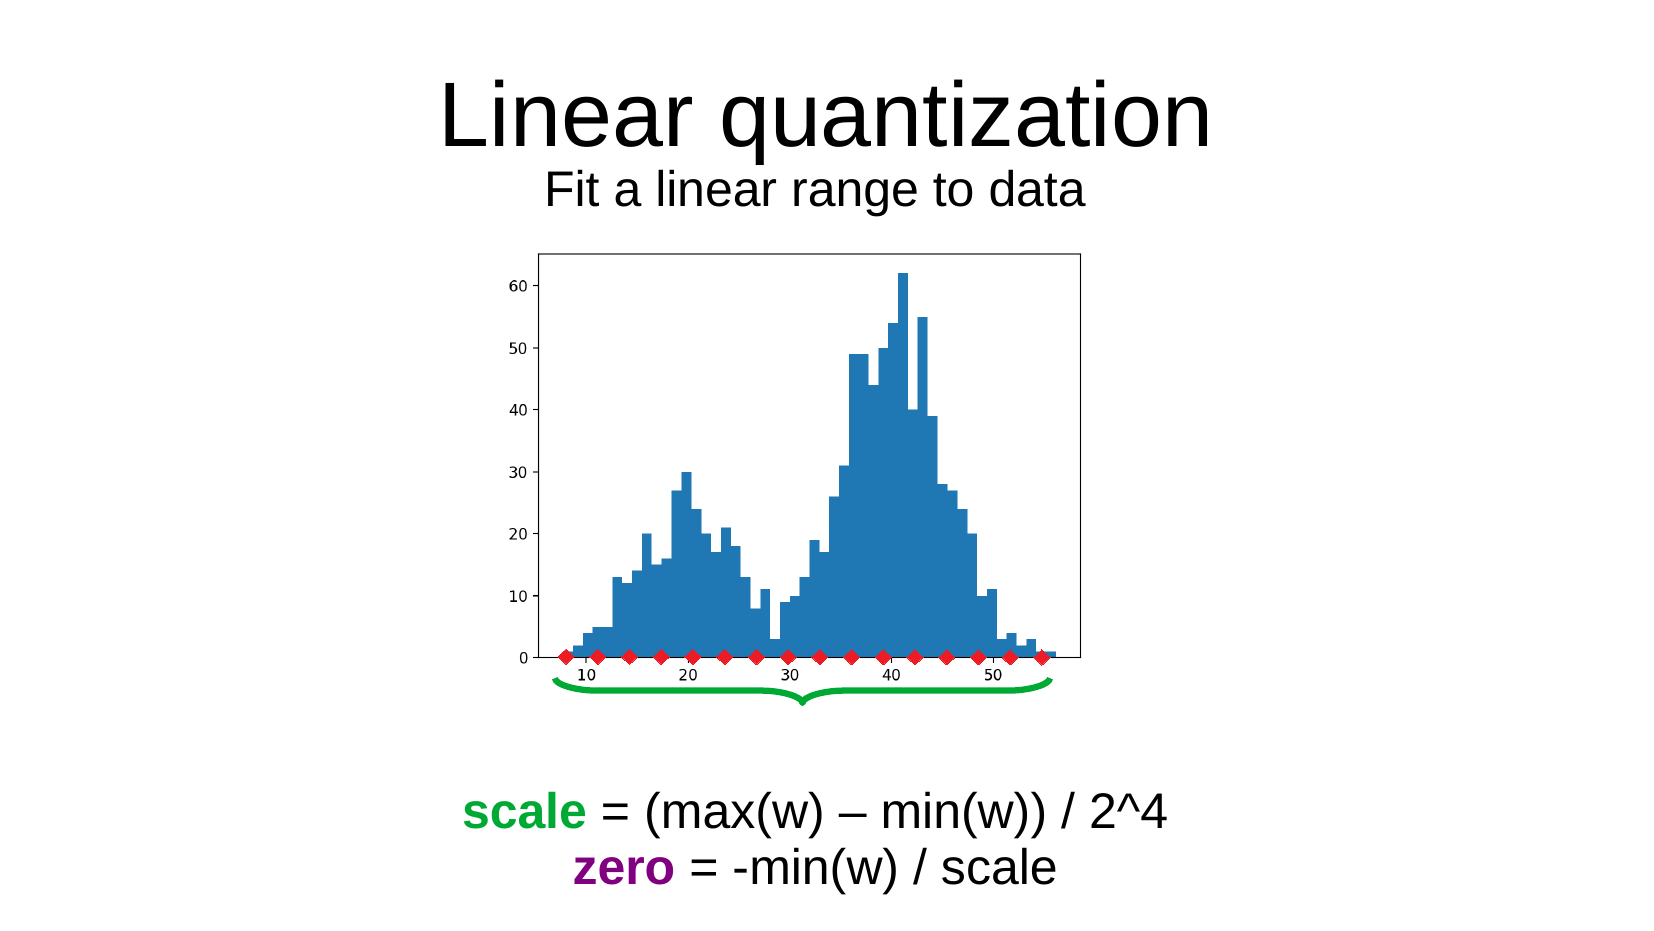

# Linear quantization
Fit a linear range to data
scale = (max(w) – min(w)) / 2^4
zero = -min(w) / scale